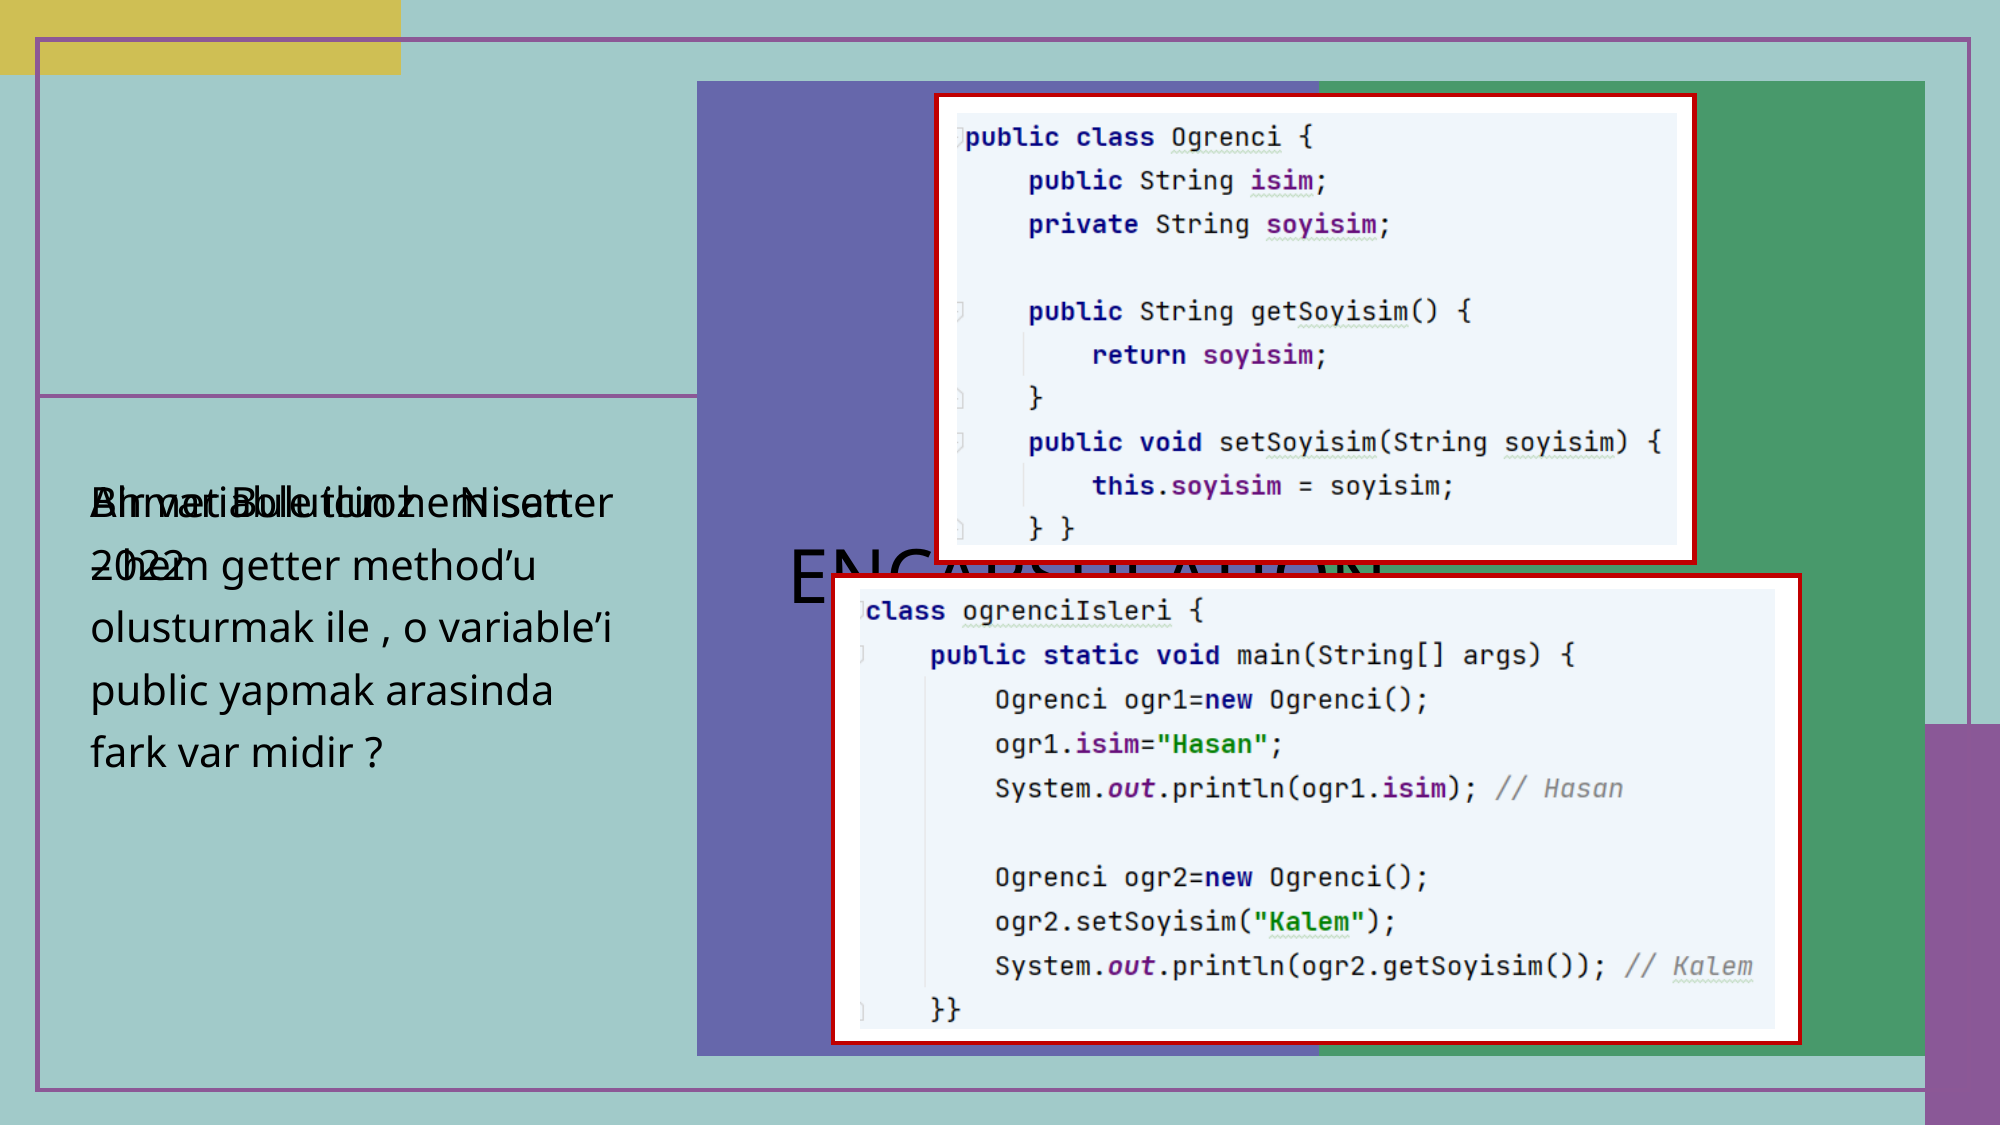

# Encapsulation
Bir variable icin hem setter – hem getter method’u olusturmak ile , o variable’i public yapmak arasinda fark var midir ?
Ahmet Bulutluoz Nisan 2022